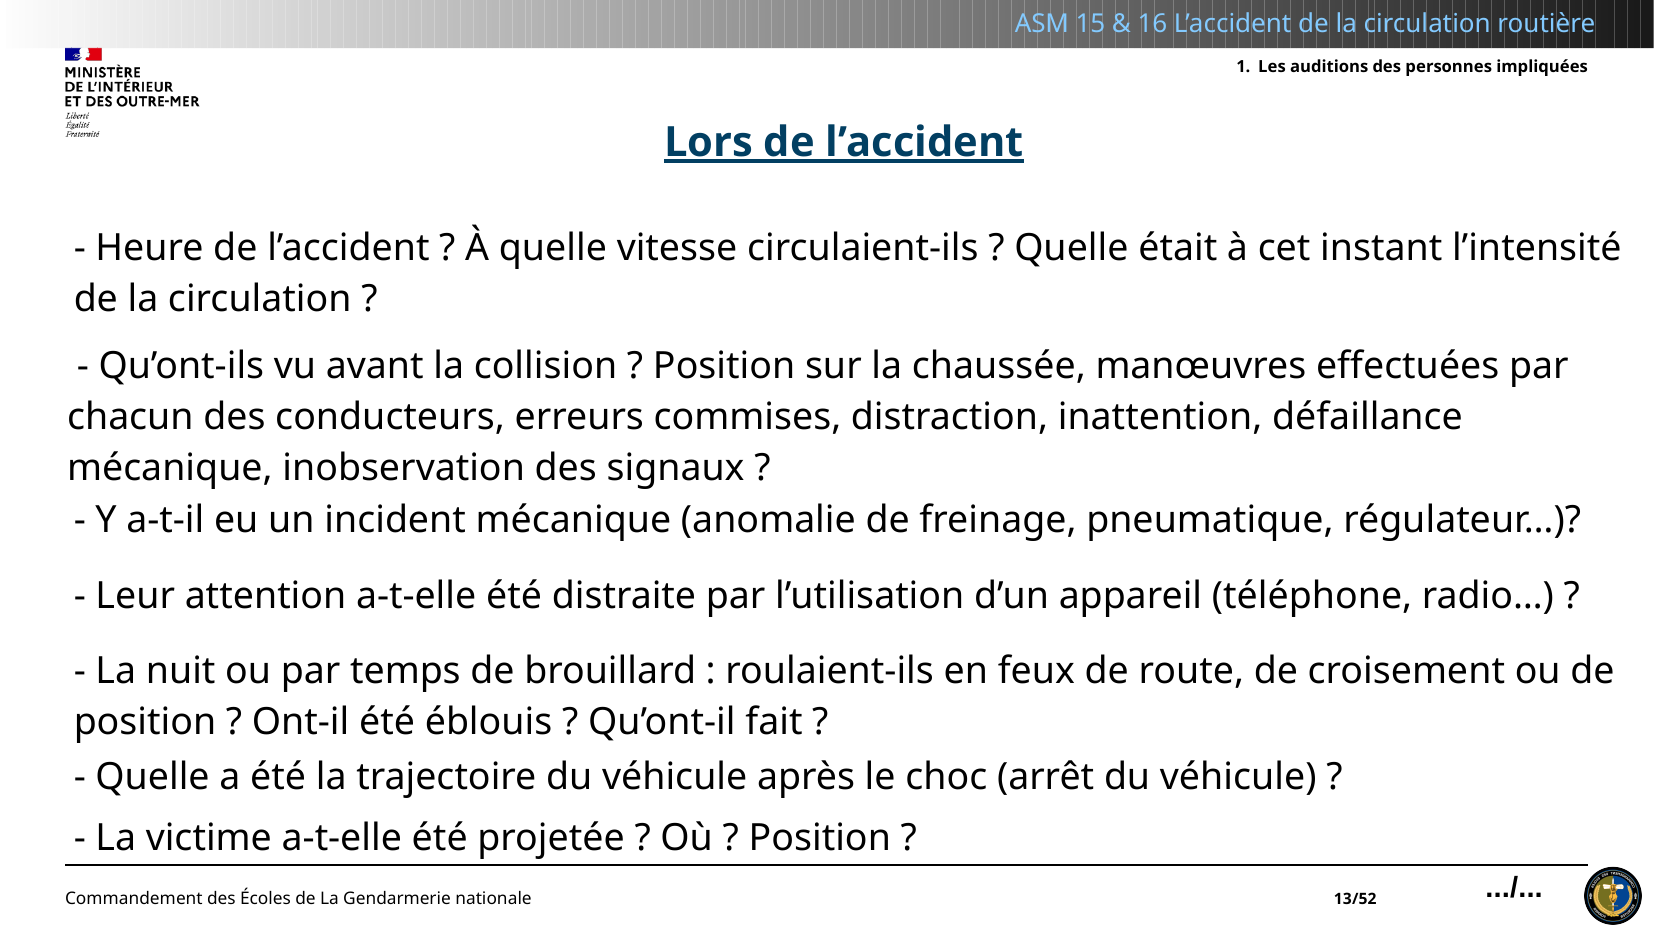

# LES AUDITIONS DES PERSONNES IMPLIQUÉES
Lors de l’accident
- Heure de l’accident ? À quelle vitesse circulaient-ils ? Quelle était à cet instant l’intensité de la circulation ?
 - Qu’ont-ils vu avant la collision ? Position sur la chaussée, manœuvres effectuées par chacun des conducteurs, erreurs commises, distraction, inattention, défaillance mécanique, inobservation des signaux ?
- Y a-t-il eu un incident mécanique (anomalie de freinage, pneumatique, régulateur…)?
- Leur attention a-t-elle été distraite par l’utilisation d’un appareil (téléphone, radio…) ?
- La nuit ou par temps de brouillard : roulaient-ils en feux de route, de croisement ou de position ? Ont-il été éblouis ? Qu’ont-il fait ?
- Quelle a été la trajectoire du véhicule après le choc (arrêt du véhicule) ?
- La victime a-t-elle été projetée ? Où ? Position ?
.../...